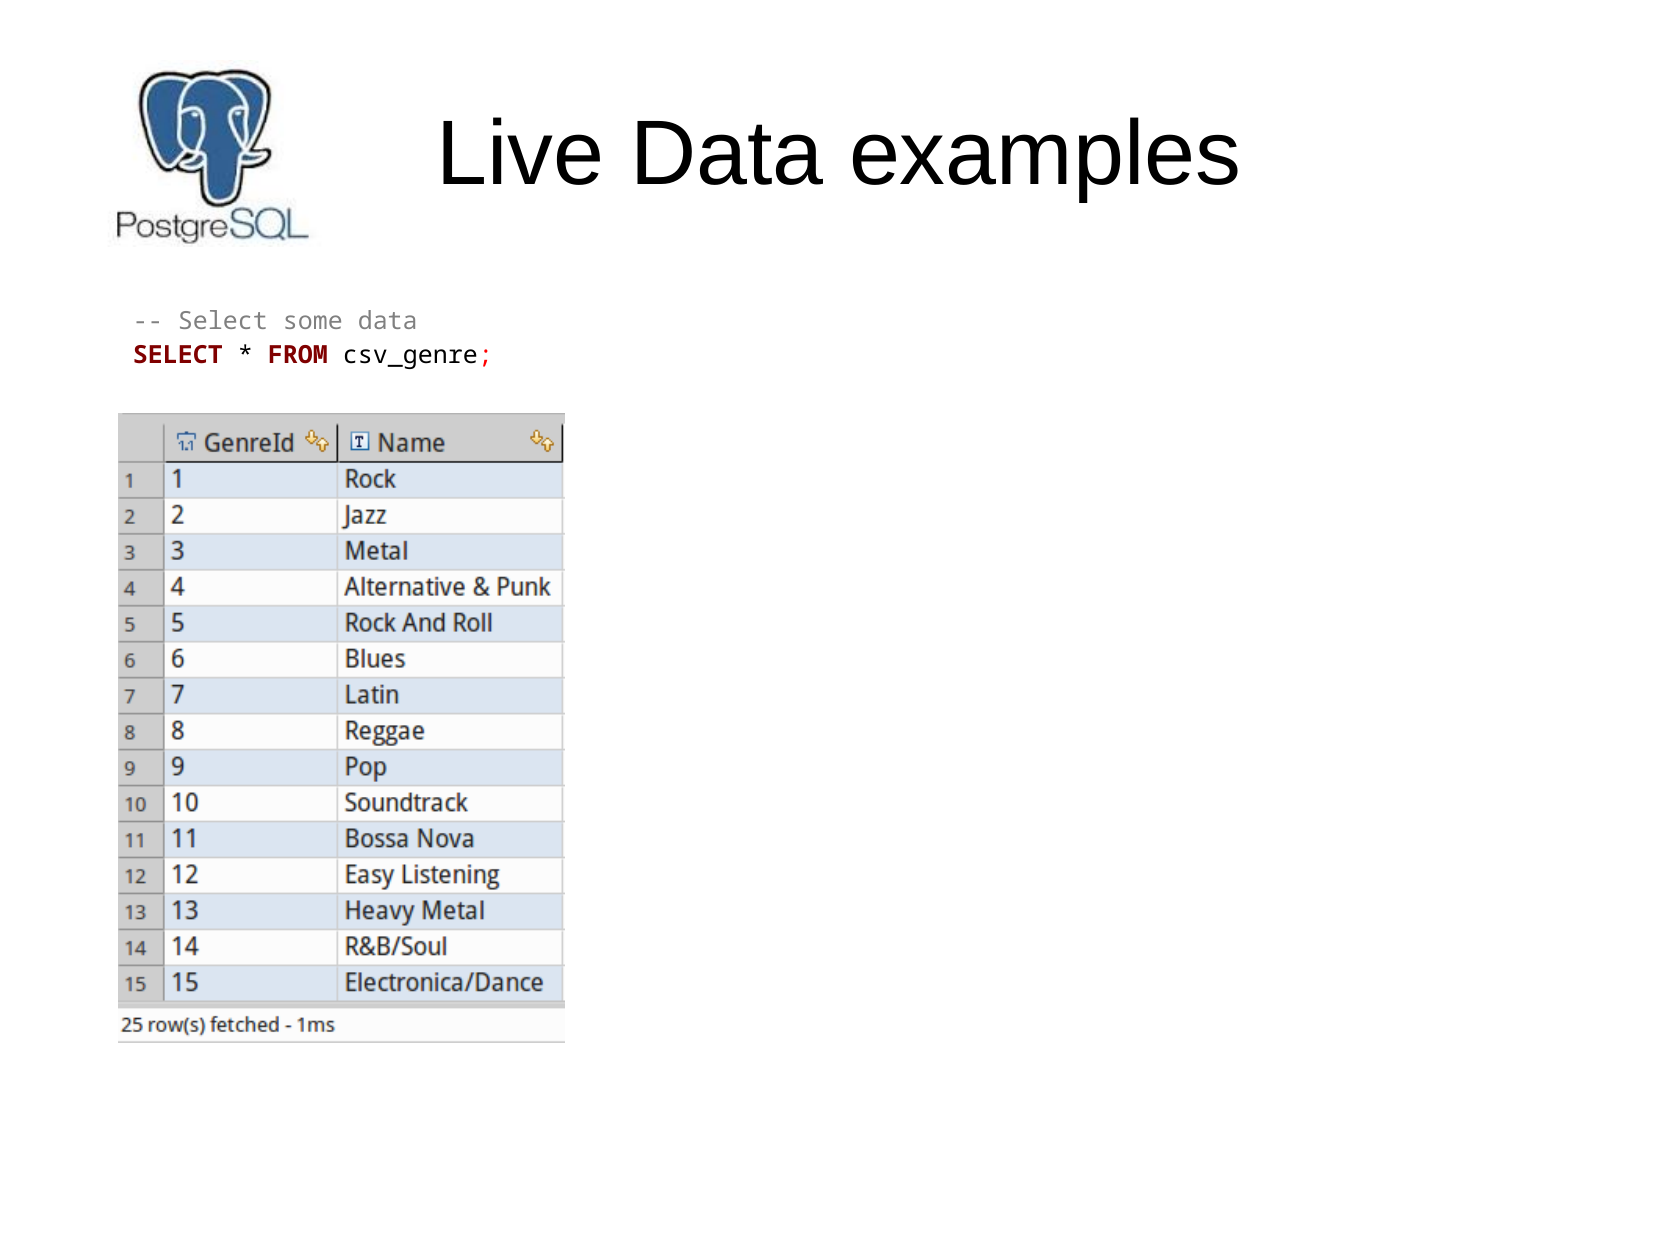

# Live Data examples
-- Select some data
SELECT * FROM csv_genre;